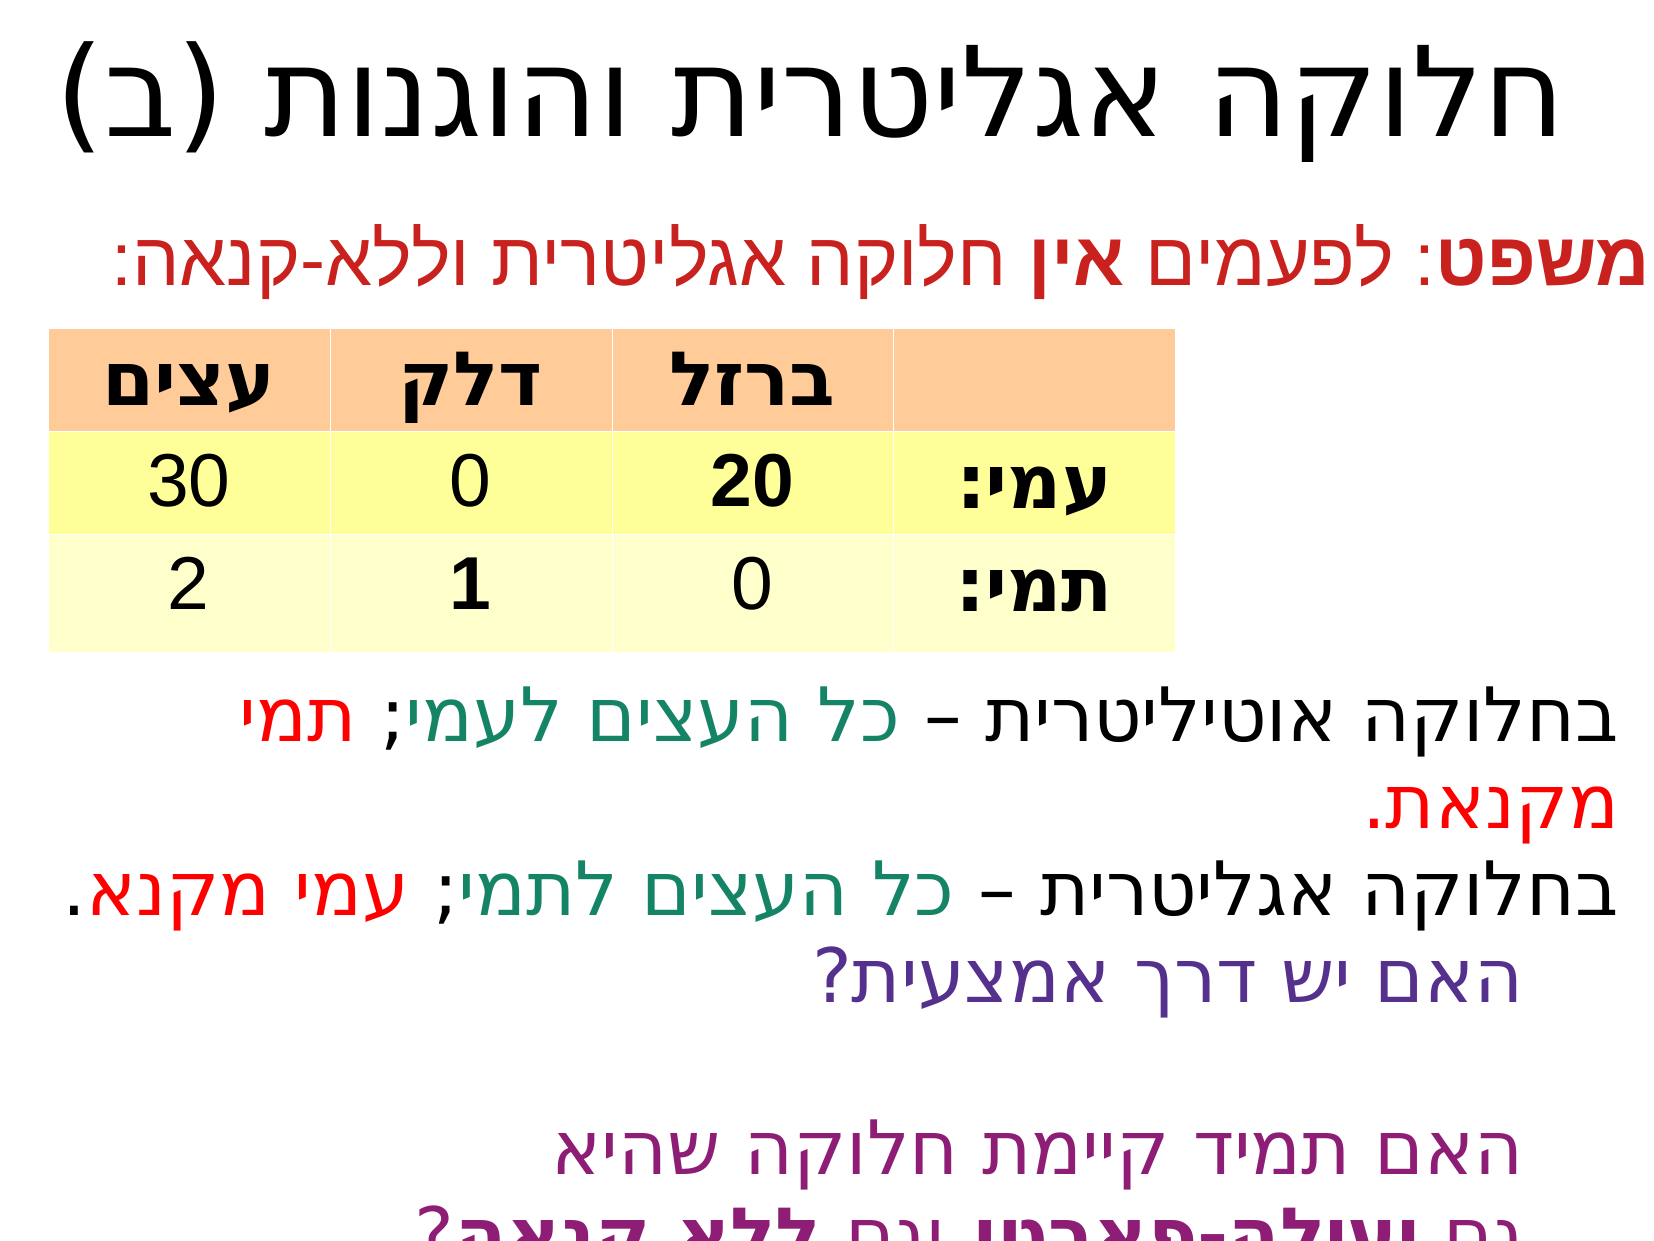

# חלוקה אגליטרית והוגנות (ב)
משפט: לפעמים אין חלוקה אגליטרית וללא-קנאה:
| עצים | דלק | ברזל | |
| --- | --- | --- | --- |
| 30 | 0 | 20 | עמי: |
| 2 | 1 | 0 | תמי: |
בחלוקה אוטיליטרית – כל העצים לעמי; תמי מקנאת.
בחלוקה אגליטרית – כל העצים לתמי; עמי מקנא.
 האם יש דרך אמצעית?
 האם תמיד קיימת חלוקה שהיא
 גם יעילה-פארטו וגם ללא קנאה?